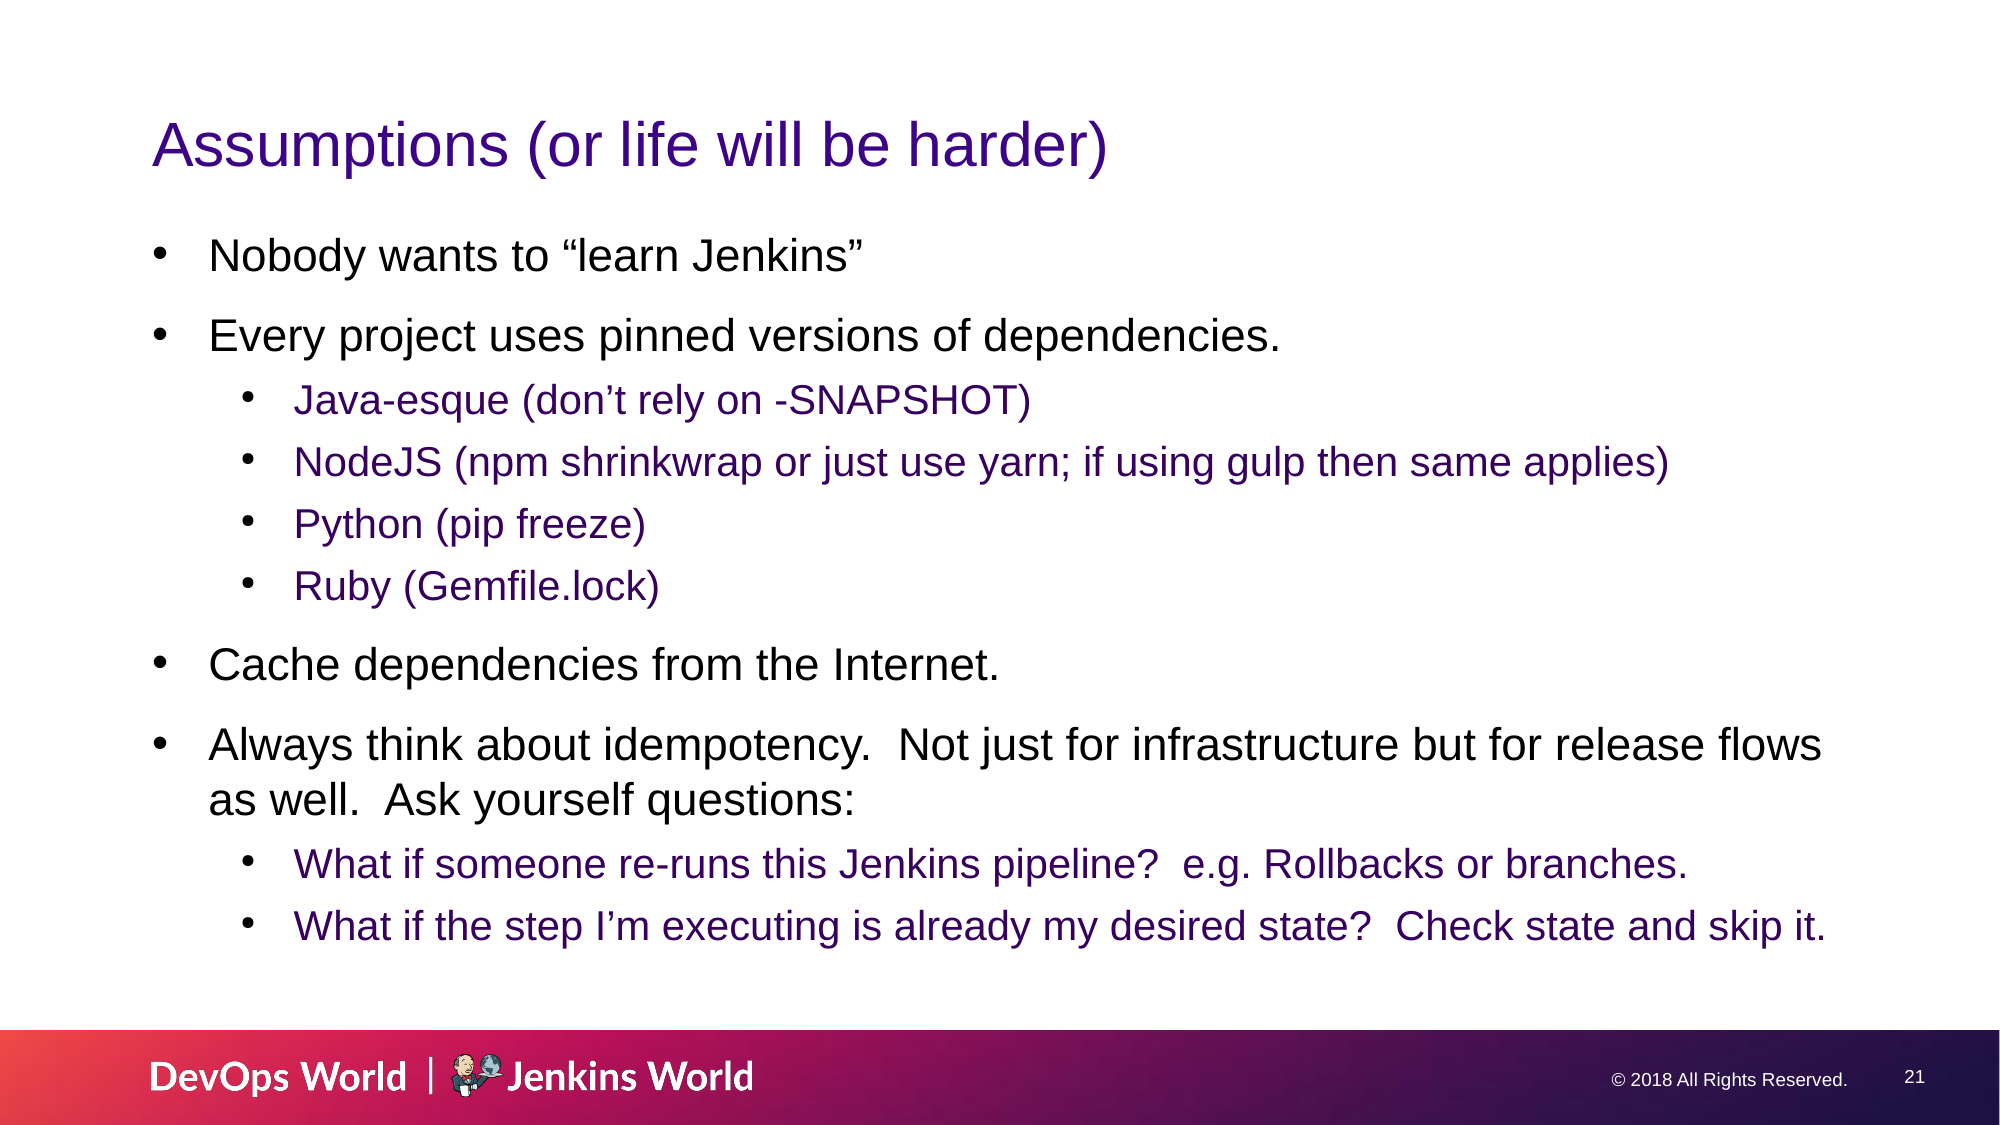

# Assumptions (or life will be harder)
Nobody wants to “learn Jenkins”
Every project uses pinned versions of dependencies.
Java-esque (don’t rely on -SNAPSHOT)
NodeJS (npm shrinkwrap or just use yarn; if using gulp then same applies)
Python (pip freeze)
Ruby (Gemfile.lock)
Cache dependencies from the Internet.
Always think about idempotency. Not just for infrastructure but for release flows as well. Ask yourself questions:
What if someone re-runs this Jenkins pipeline? e.g. Rollbacks or branches.
What if the step I’m executing is already my desired state? Check state and skip it.